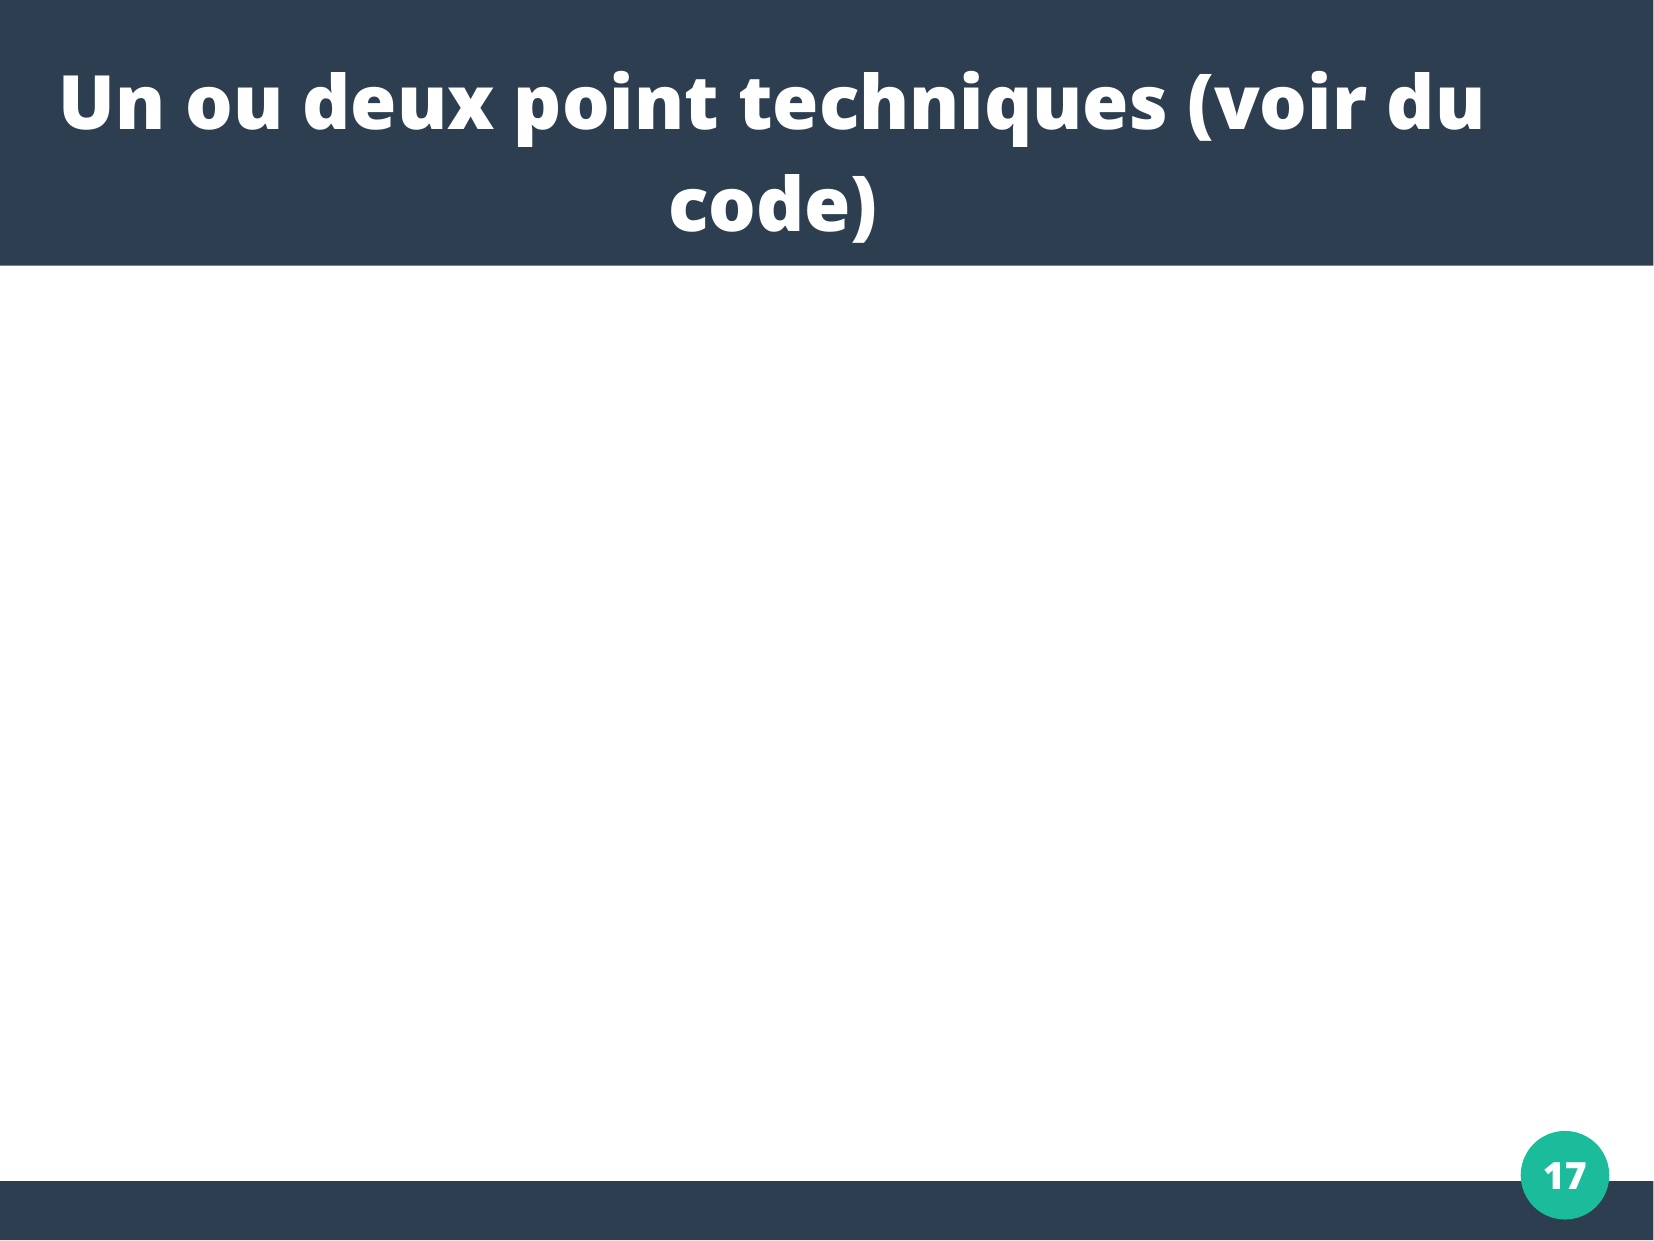

# Un ou deux point techniques (voir du code)
17